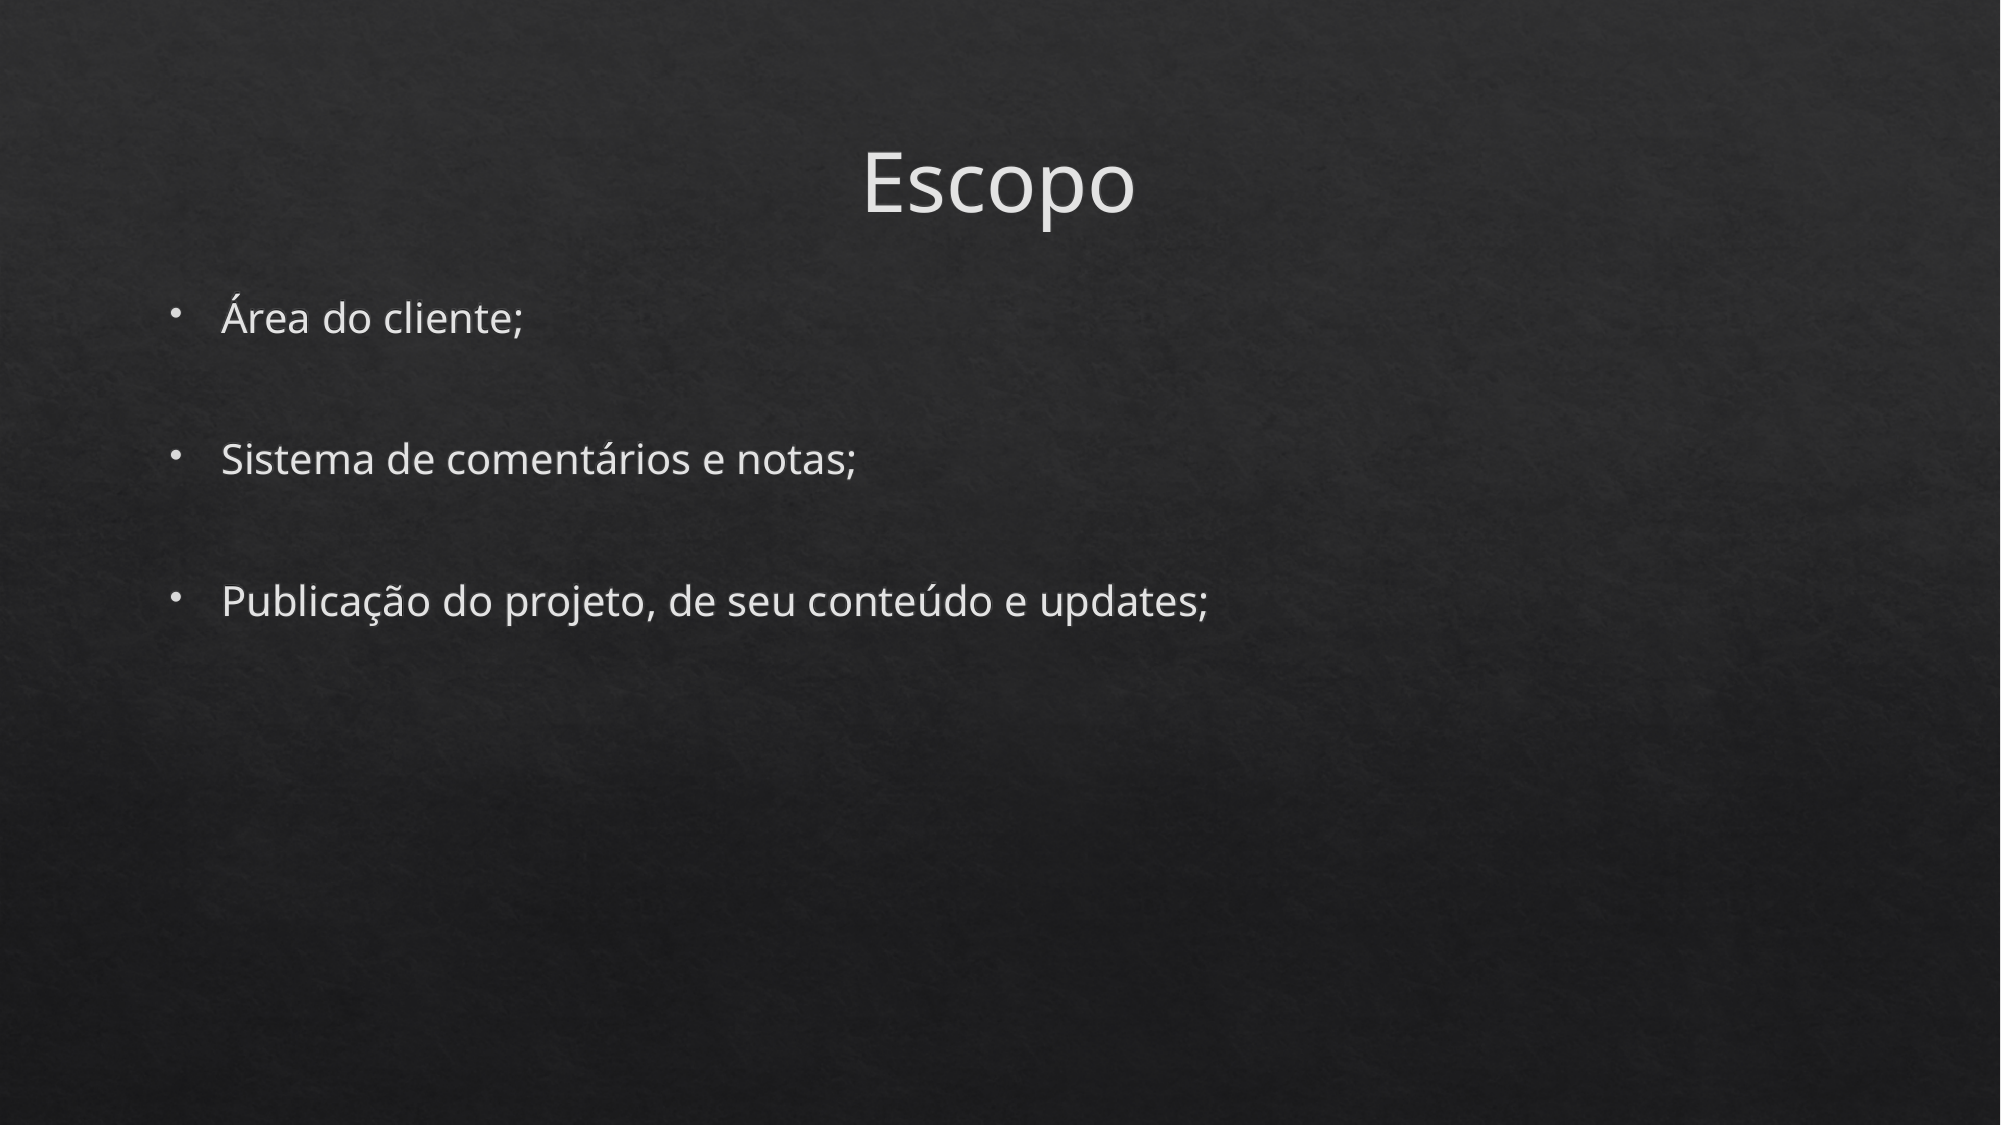

# Escopo
Área do cliente;
Sistema de comentários e notas;
Publicação do projeto, de seu conteúdo e updates;